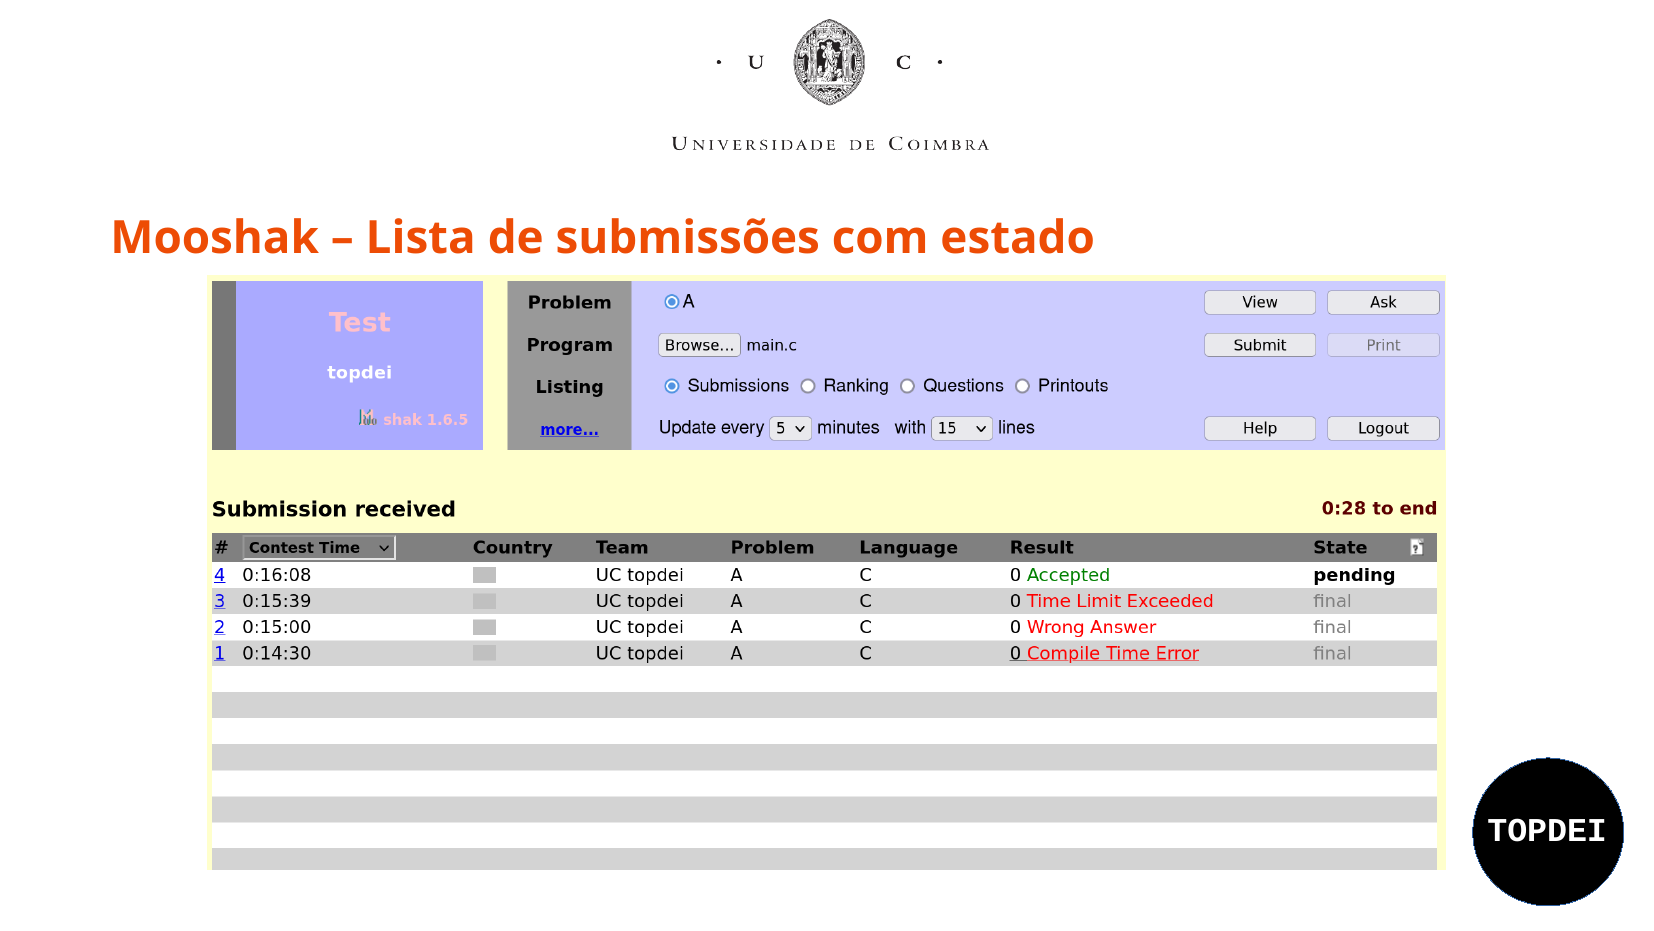

Mooshak – Lista de submissões com estado
TOPDEI